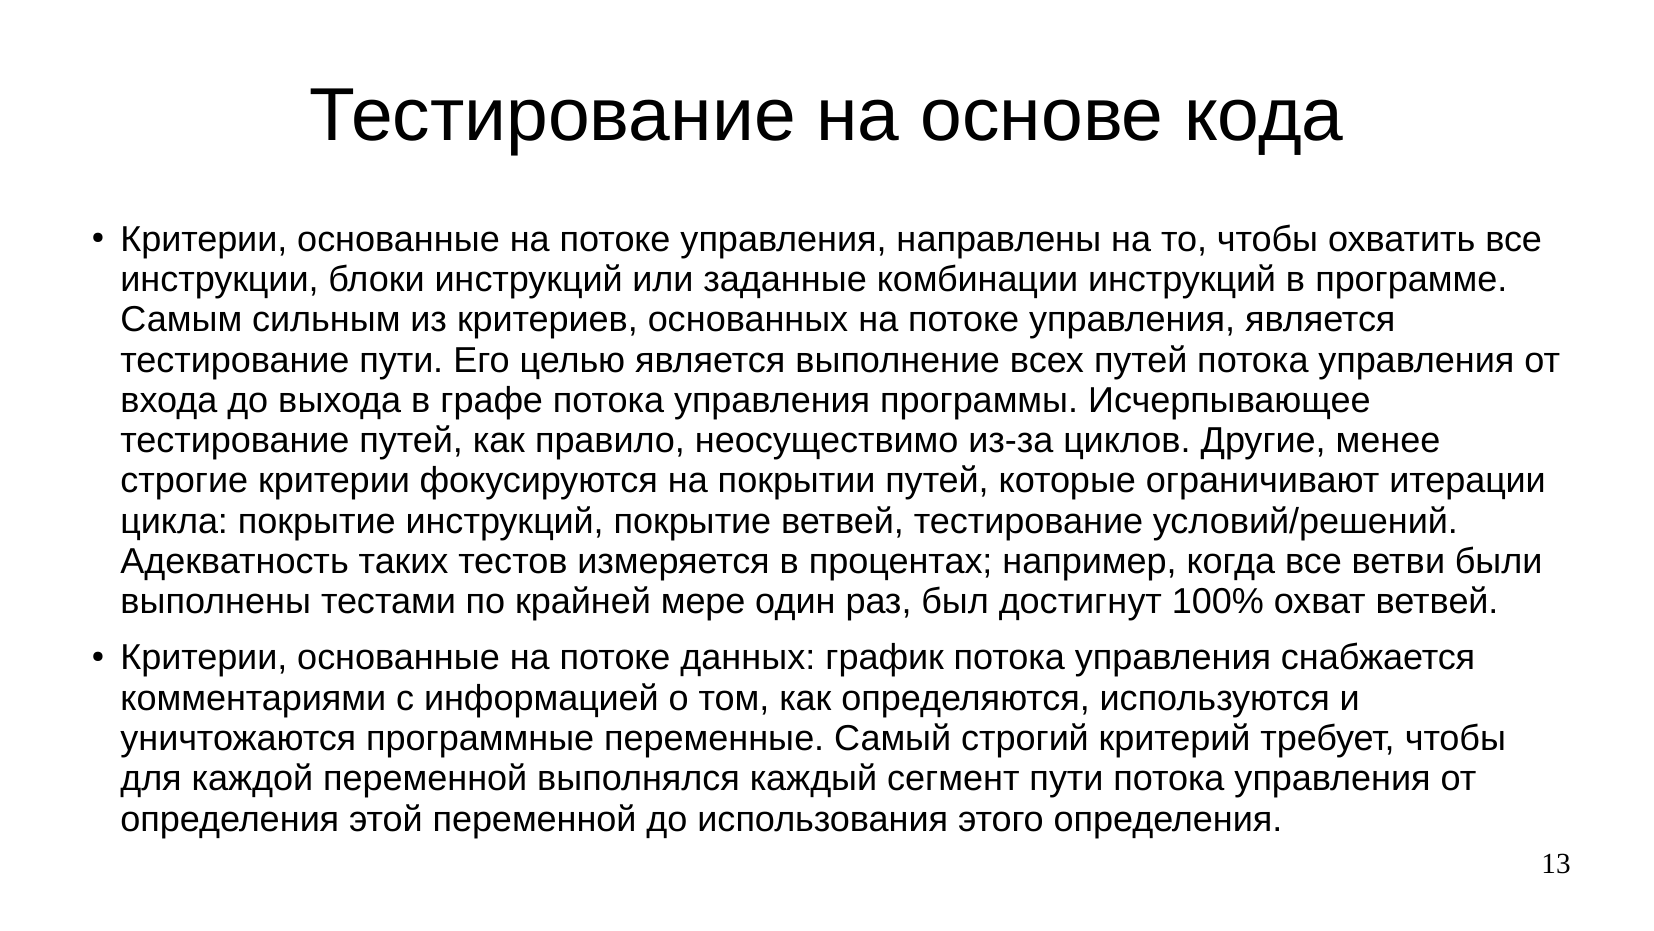

# Тестирование на основе кода
Критерии, основанные на потоке управления, направлены на то, чтобы охватить все инструкции, блоки инструкций или заданные комбинации инструкций в программе. Самым сильным из критериев, основанных на потоке управления, является тестирование пути. Его целью является выполнение всех путей потока управления от входа до выхода в графе потока управления программы. Исчерпывающее тестирование путей, как правило, неосуществимо из-за циклов. Другие, менее строгие критерии фокусируются на покрытии путей, которые ограничивают итерации цикла: покрытие инструкций, покрытие ветвей, тестирование условий/решений. Адекватность таких тестов измеряется в процентах; например, когда все ветви были выполнены тестами по крайней мере один раз, был достигнут 100% охват ветвей.
Критерии, основанные на потоке данных: график потока управления снабжается комментариями с информацией о том, как определяются, используются и уничтожаются программные переменные. Самый строгий критерий требует, чтобы для каждой переменной выполнялся каждый сегмент пути потока управления от определения этой переменной до использования этого определения.
13